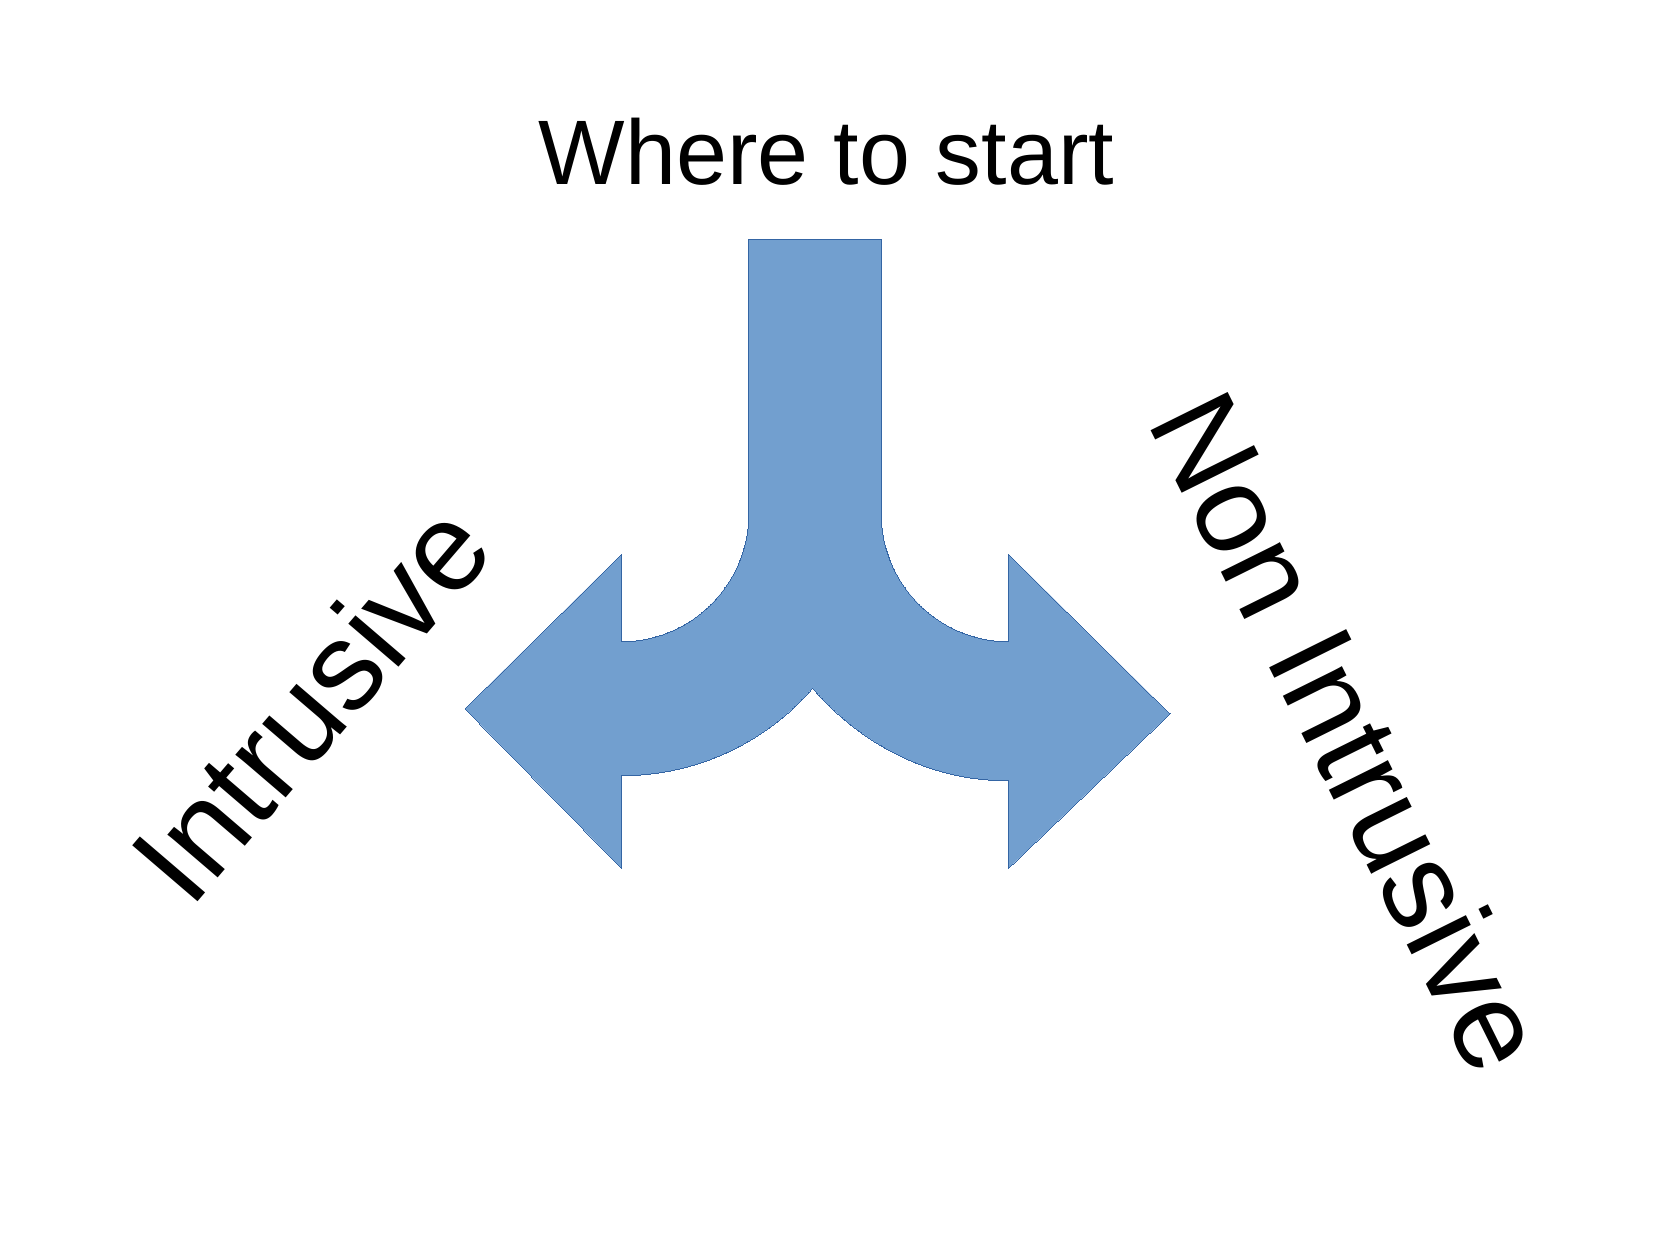

# Where to start
Intrusive
Non Intrusive